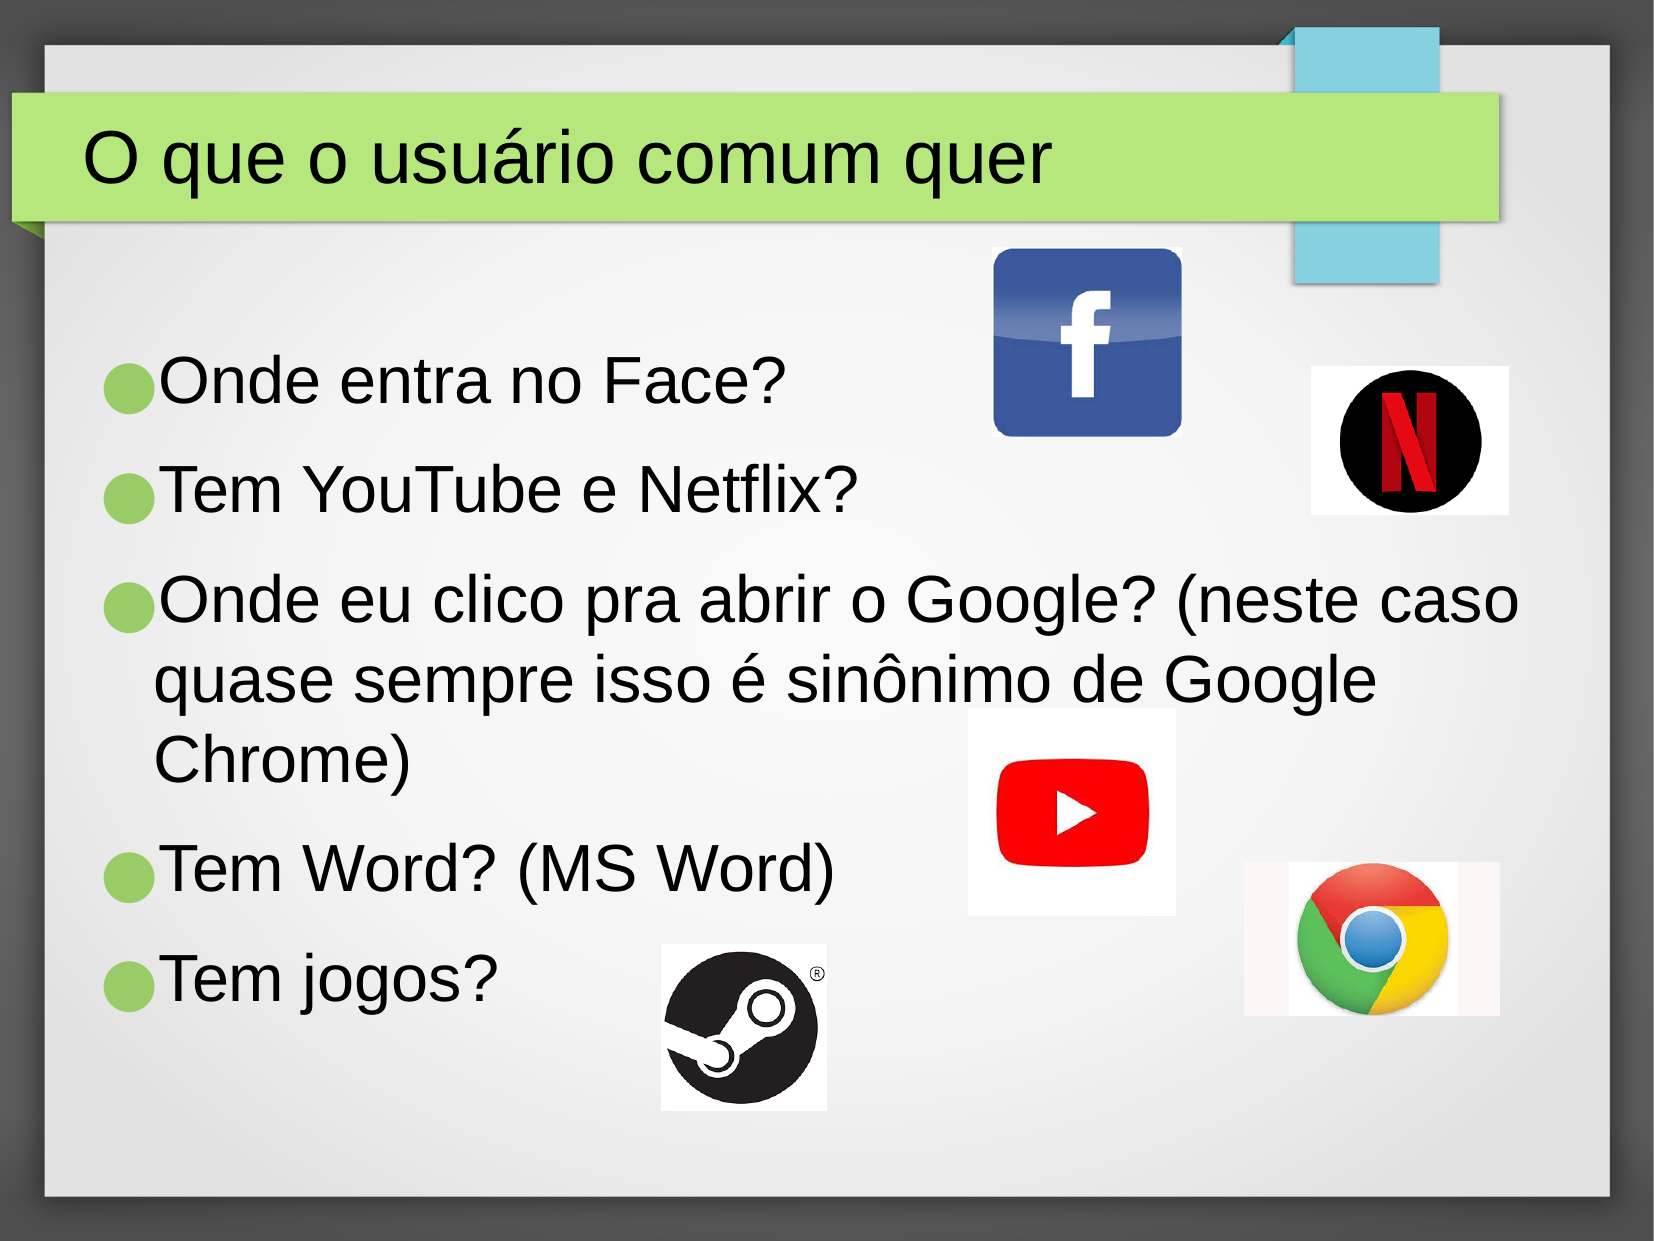

O que o usuário comum quer
Onde entra no Face?
Tem YouTube e Netflix?
Onde eu clico pra abrir o Google? (neste caso quase sempre isso é sinônimo de Google Chrome)
Tem Word? (MS Word)
Tem jogos?